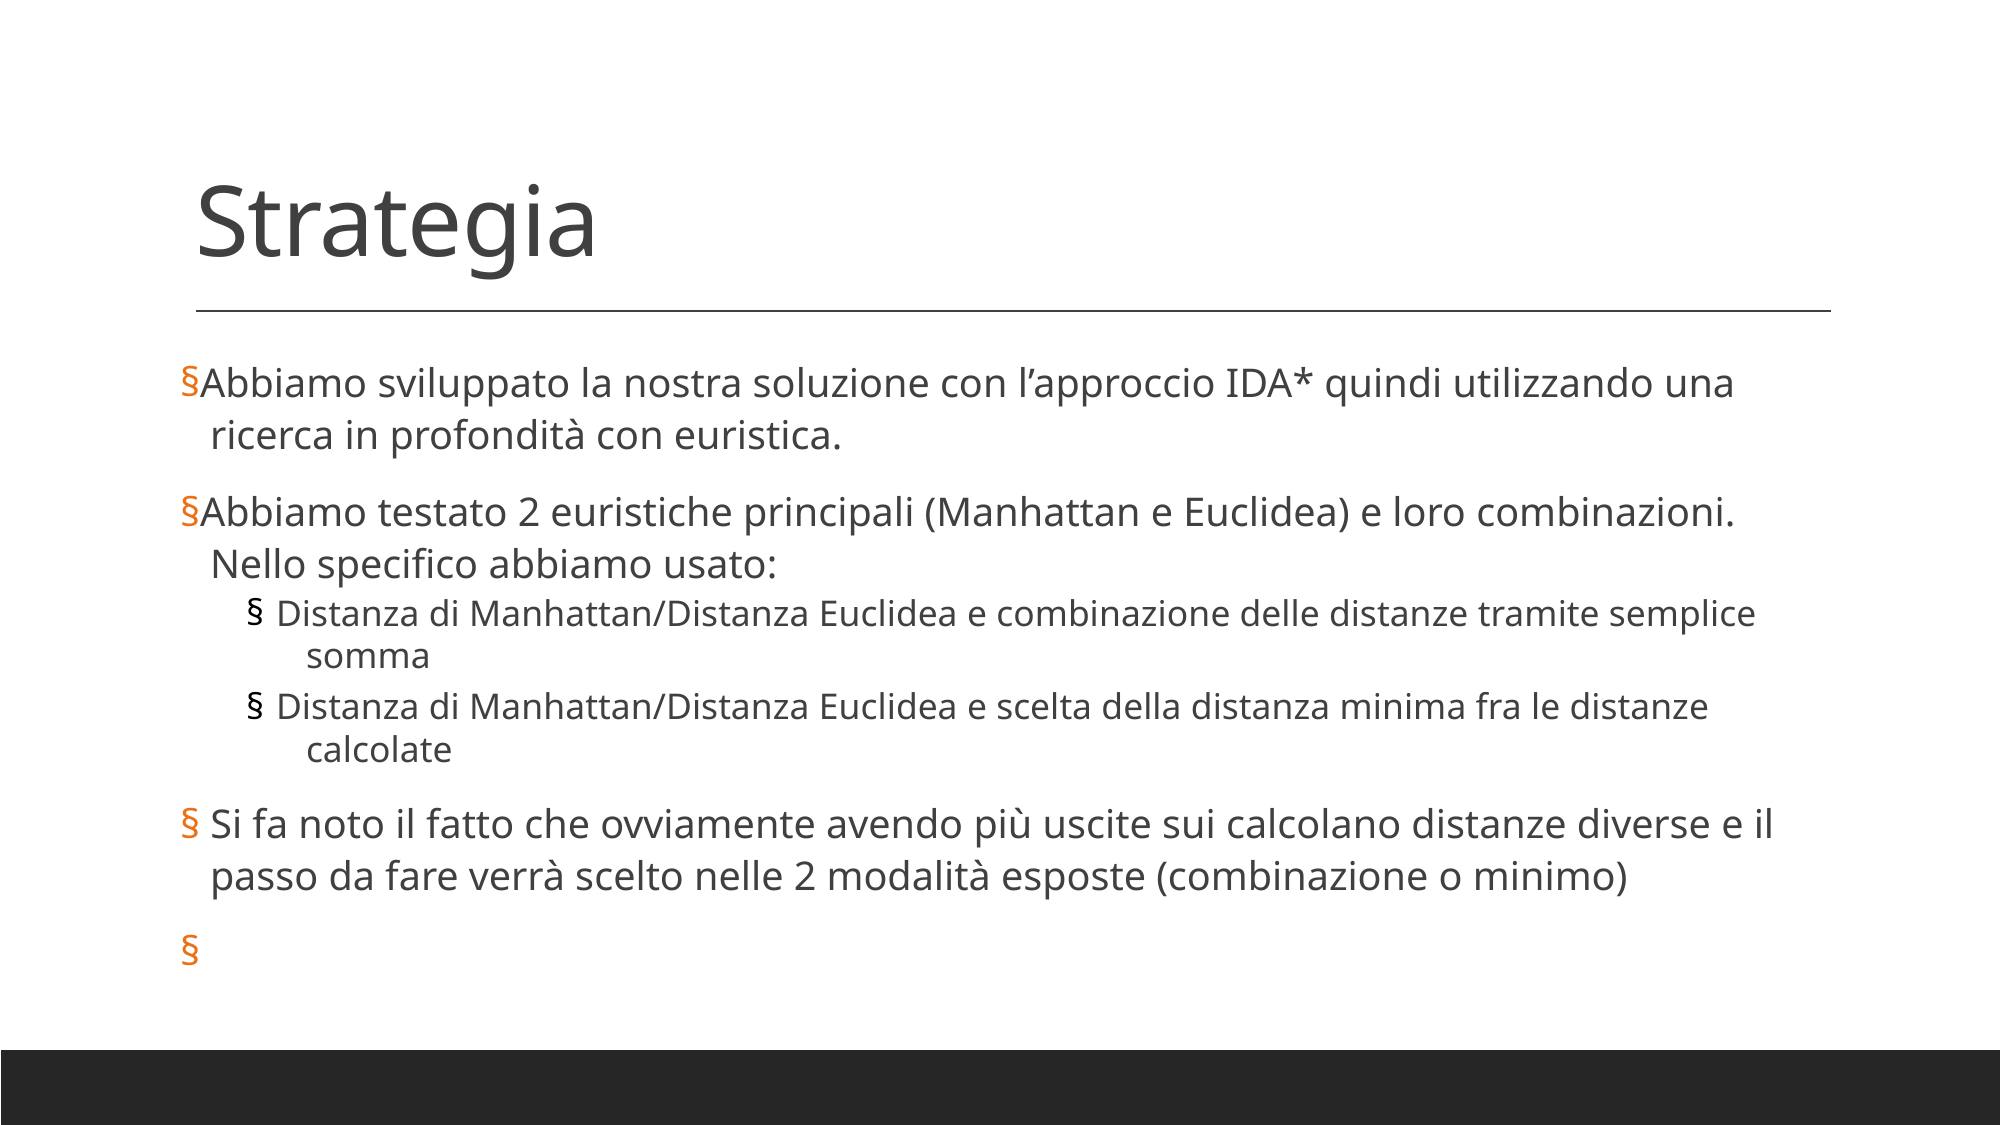

# Strategia
Abbiamo sviluppato la nostra soluzione con l’approccio IDA* quindi utilizzando una ricerca in profondità con euristica.
Abbiamo testato 2 euristiche principali (Manhattan e Euclidea) e loro combinazioni. Nello specifico abbiamo usato:
Distanza di Manhattan/Distanza Euclidea e combinazione delle distanze tramite semplice somma
Distanza di Manhattan/Distanza Euclidea e scelta della distanza minima fra le distanze calcolate
 Si fa noto il fatto che ovviamente avendo più uscite sui calcolano distanze diverse e il passo da fare verrà scelto nelle 2 modalità esposte (combinazione o minimo)